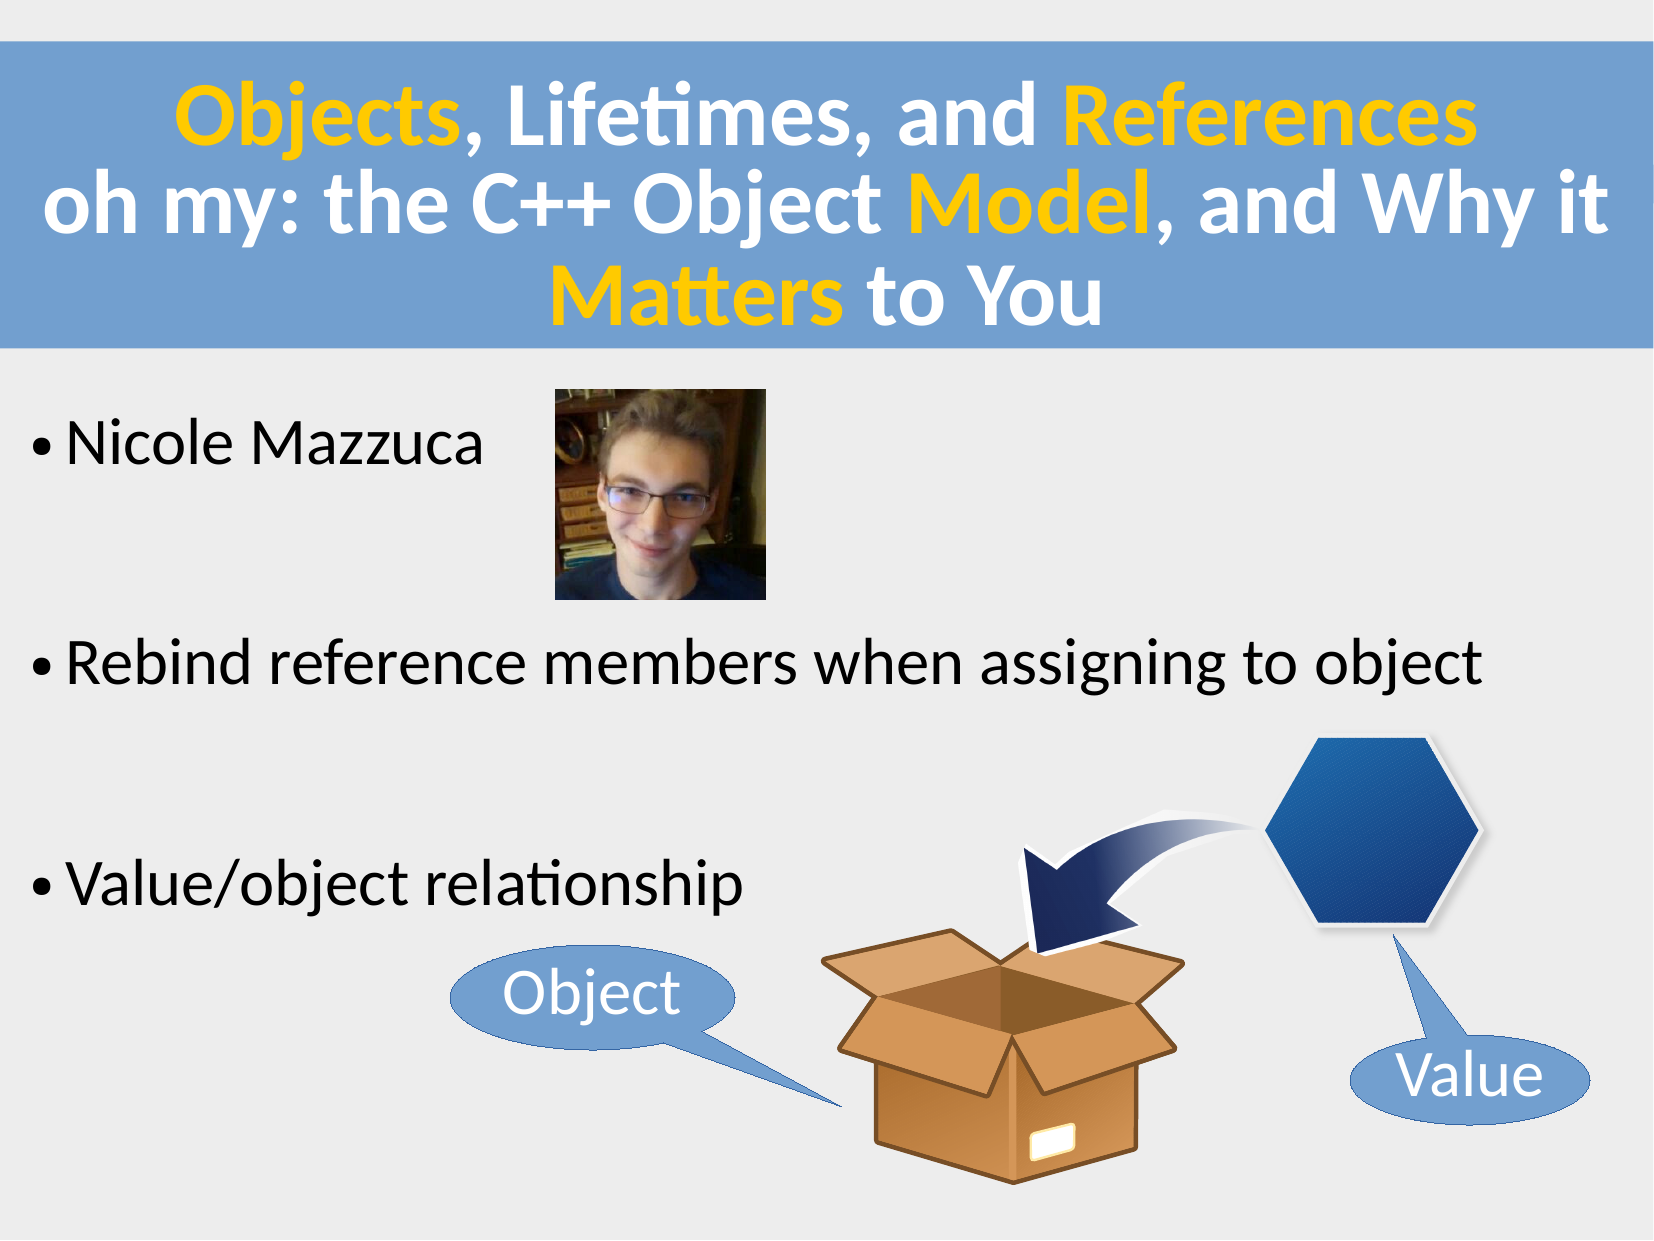

# Objects, Lifetimes, and References
oh my: the C++ Object Model, and Why it Matters to You
Nicole Mazzuca
Rebind reference members when assigning to object
Value/object relationship
Object
Value